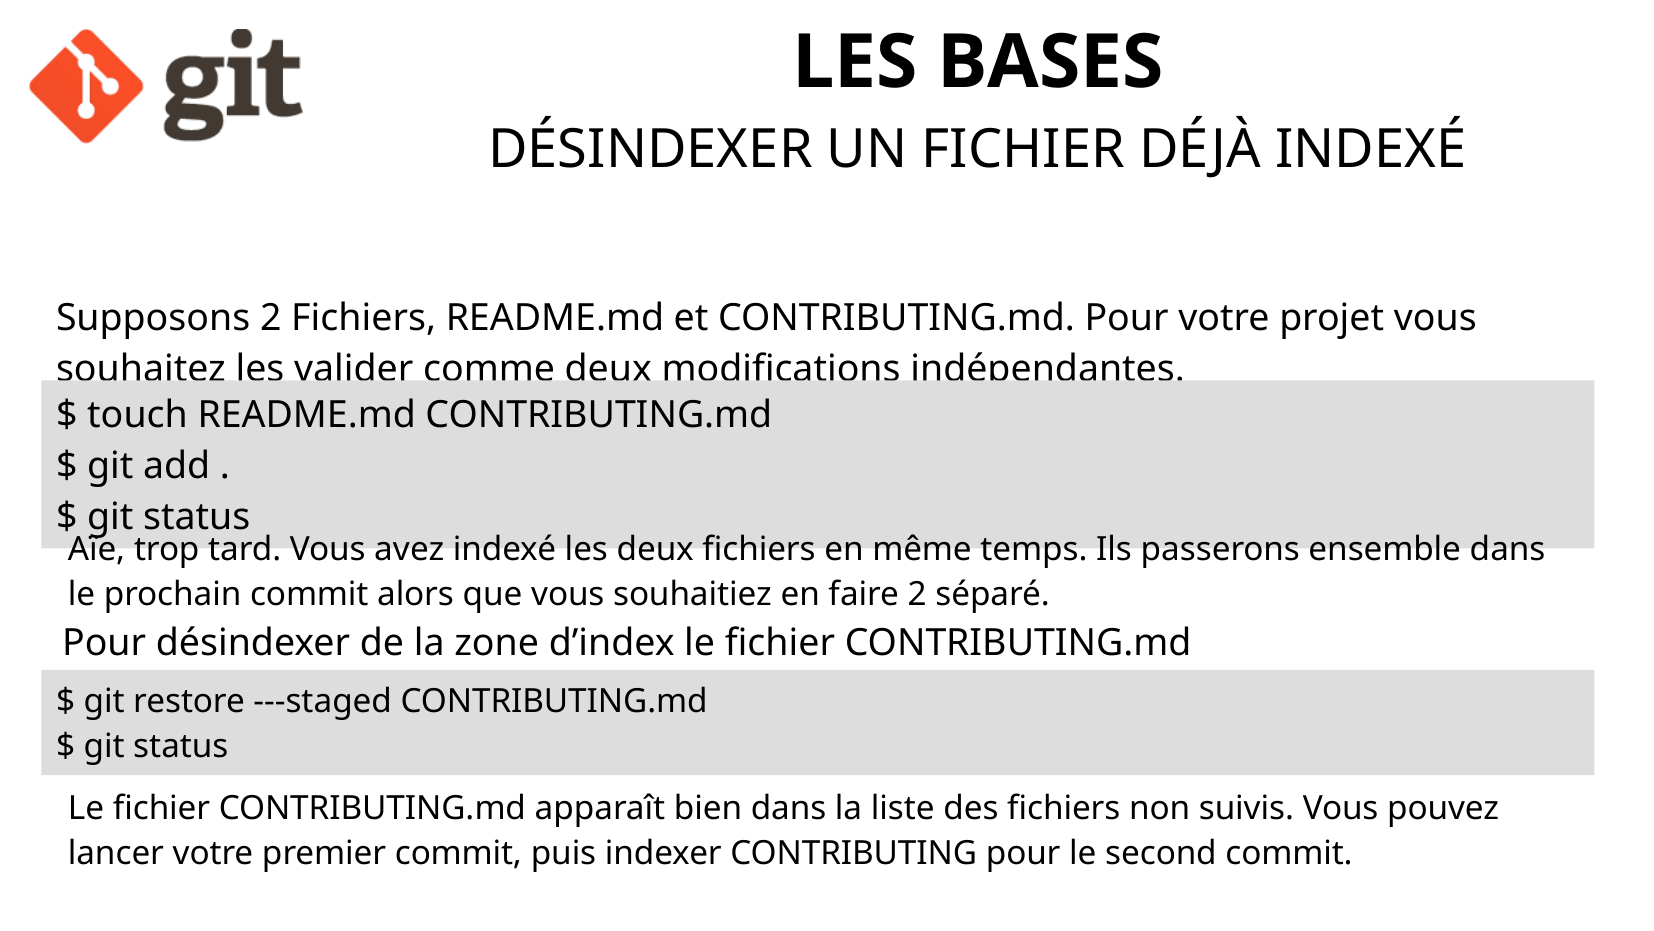

Les bases
Désindexer un fichier déjà indexé
Supposons 2 Fichiers, README.md et CONTRIBUTING.md. Pour votre projet vous souhaitez les valider comme deux modifications indépendantes.
$ touch README.md CONTRIBUTING.md
$ git add .
$ git status
Aïe, trop tard. Vous avez indexé les deux fichiers en même temps. Ils passerons ensemble dans le prochain commit alors que vous souhaitiez en faire 2 séparé.
Pour désindexer de la zone d’index le fichier CONTRIBUTING.md
$ git restore ---staged CONTRIBUTING.md
$ git status
Le fichier CONTRIBUTING.md apparaît bien dans la liste des fichiers non suivis. Vous pouvez lancer votre premier commit, puis indexer CONTRIBUTING pour le second commit.